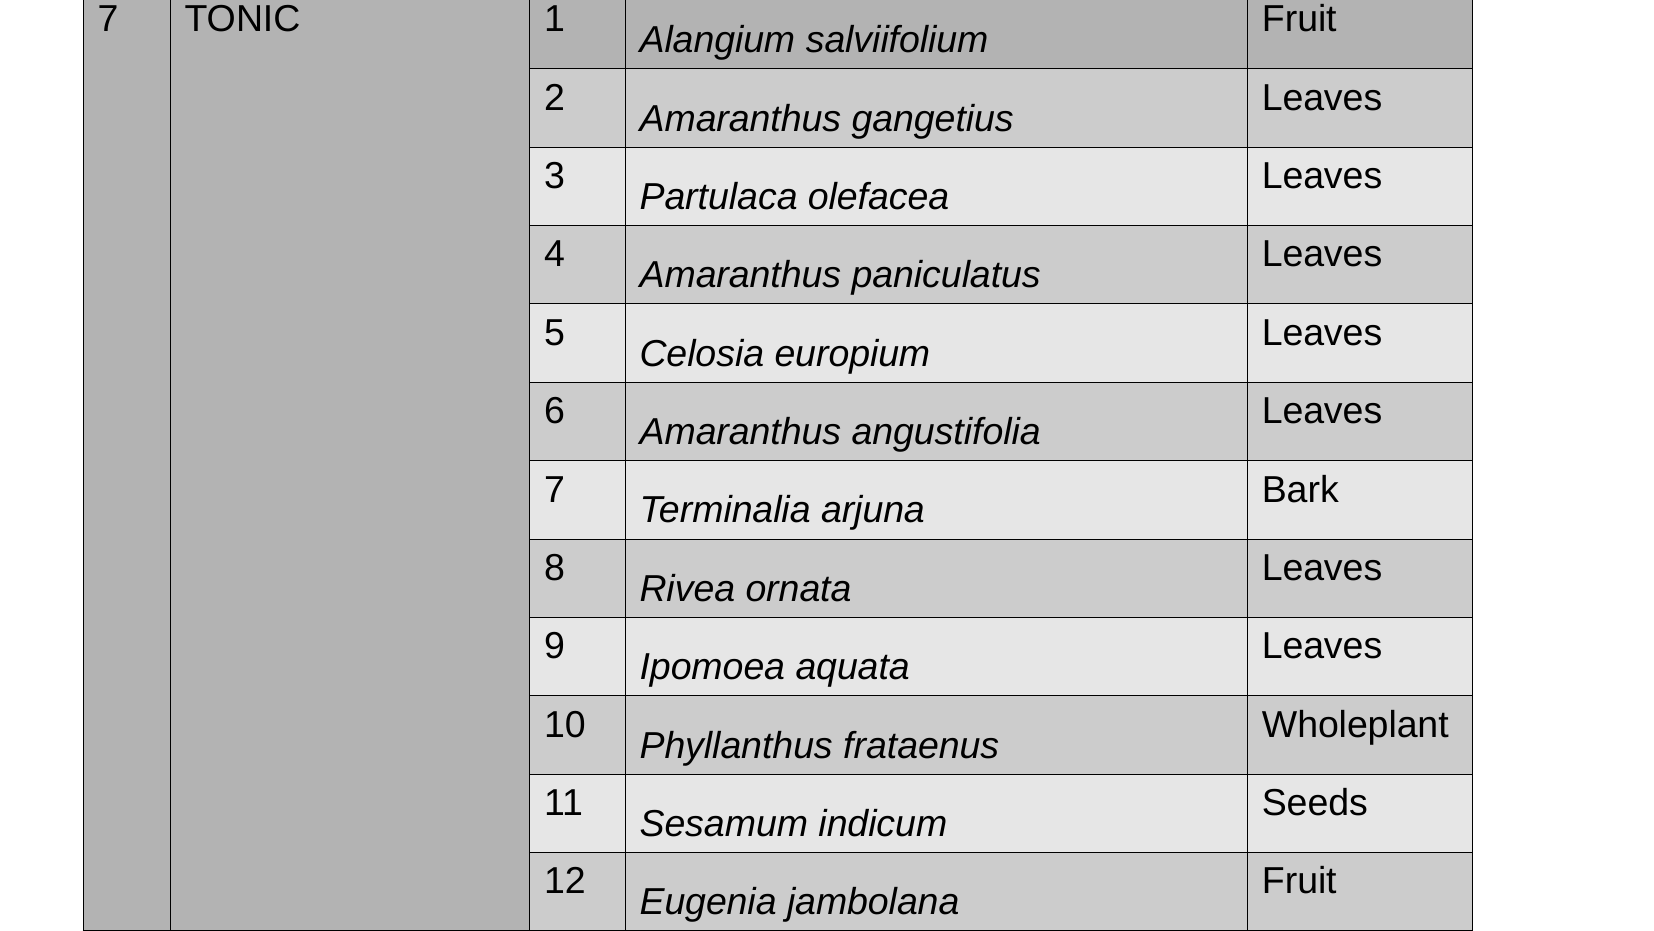

| 7 | TONIC | 1 | Alangium salviifolium | Fruit |
| --- | --- | --- | --- | --- |
| | | 2 | Amaranthus gangetius | Leaves |
| | | 3 | Partulaca olefacea | Leaves |
| | | 4 | Amaranthus paniculatus | Leaves |
| | | 5 | Celosia europium | Leaves |
| | | 6 | Amaranthus angustifolia | Leaves |
| | | 7 | Terminalia arjuna | Bark |
| | | 8 | Rivea ornata | Leaves |
| | | 9 | Ipomoea aquata | Leaves |
| | | 10 | Phyllanthus frataenus | Wholeplant |
| | | 11 | Sesamum indicum | Seeds |
| | | 12 | Eugenia jambolana | Fruit |
#